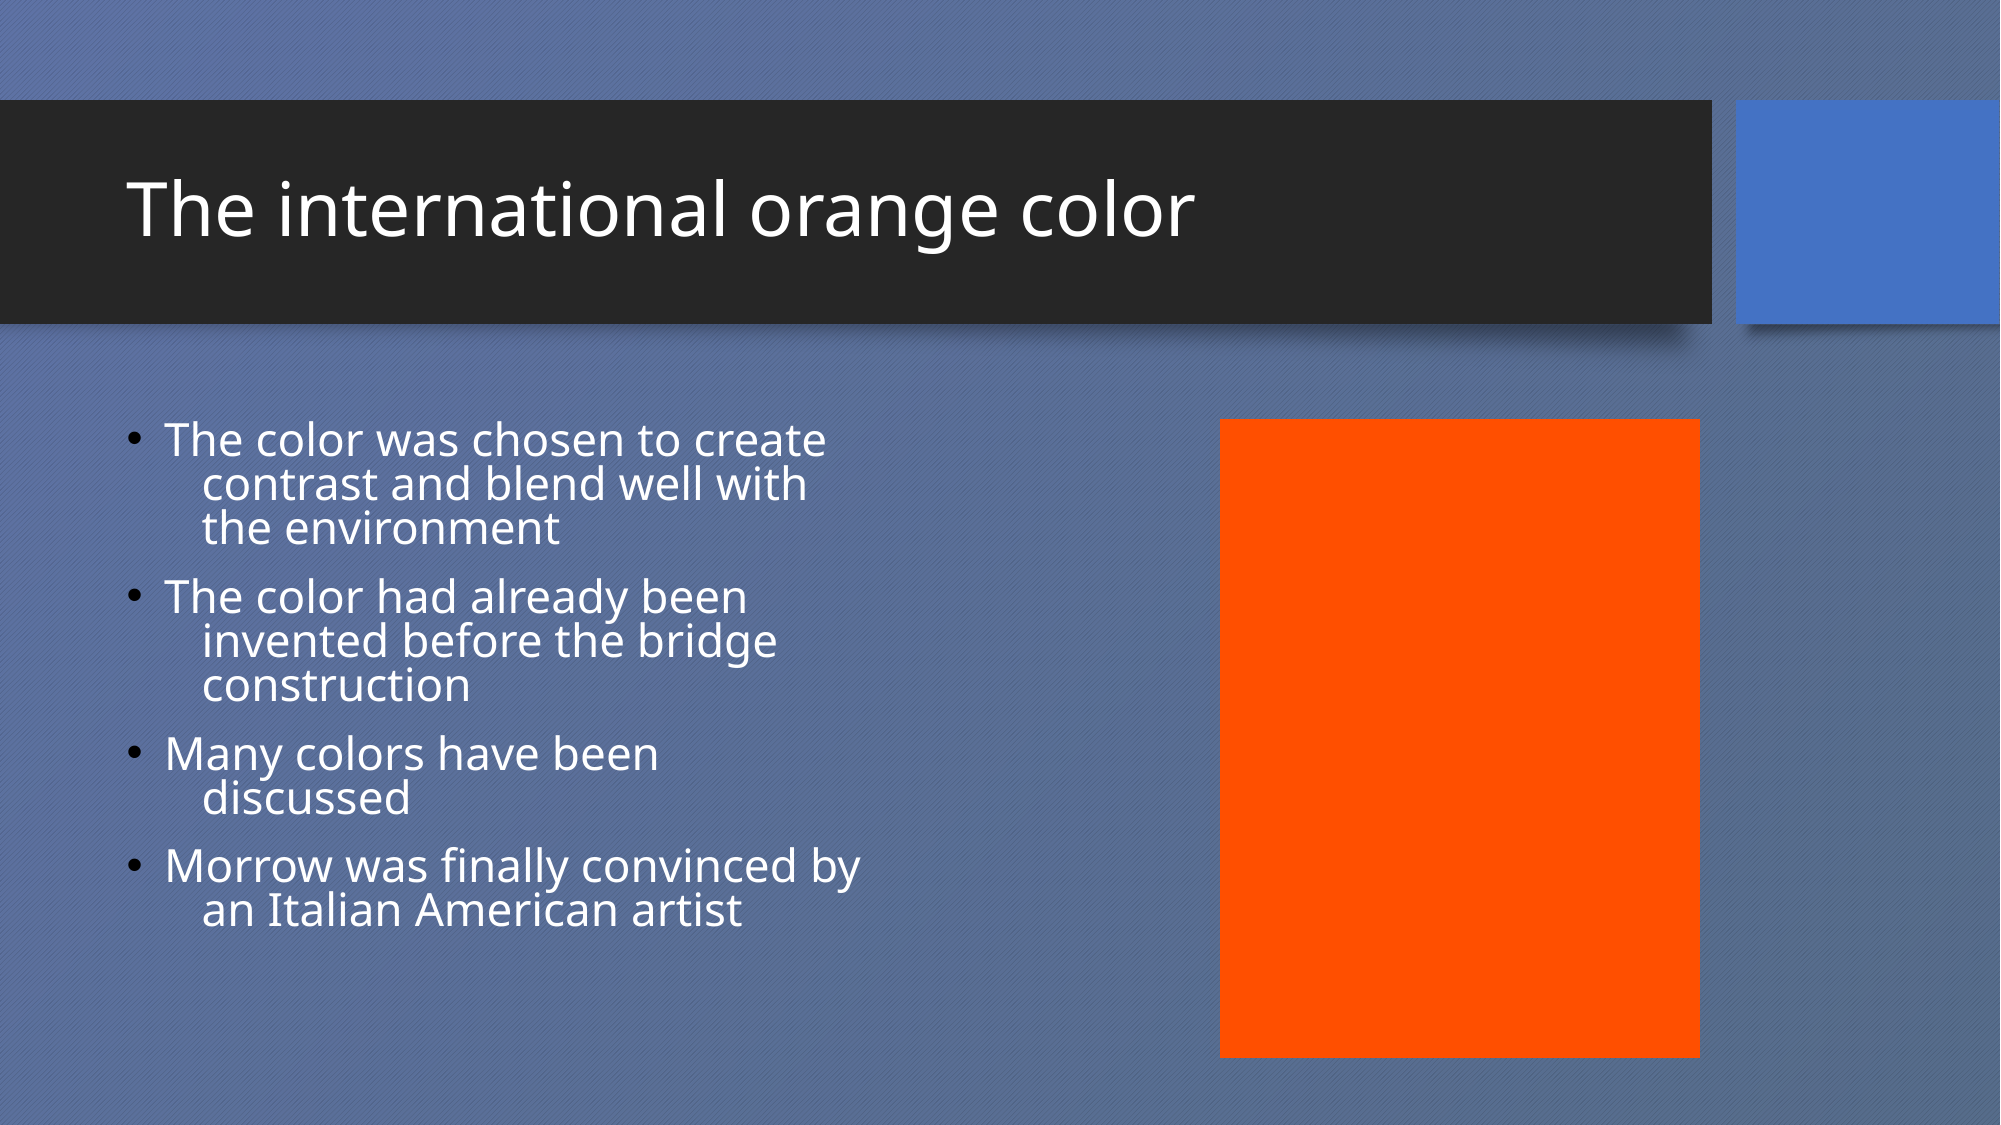

# The international orange color
The color was chosen to create contrast and blend well with the environment
The color had already been invented before the bridge construction
Many colors have been discussed
Morrow was finally convinced by an Italian American artist